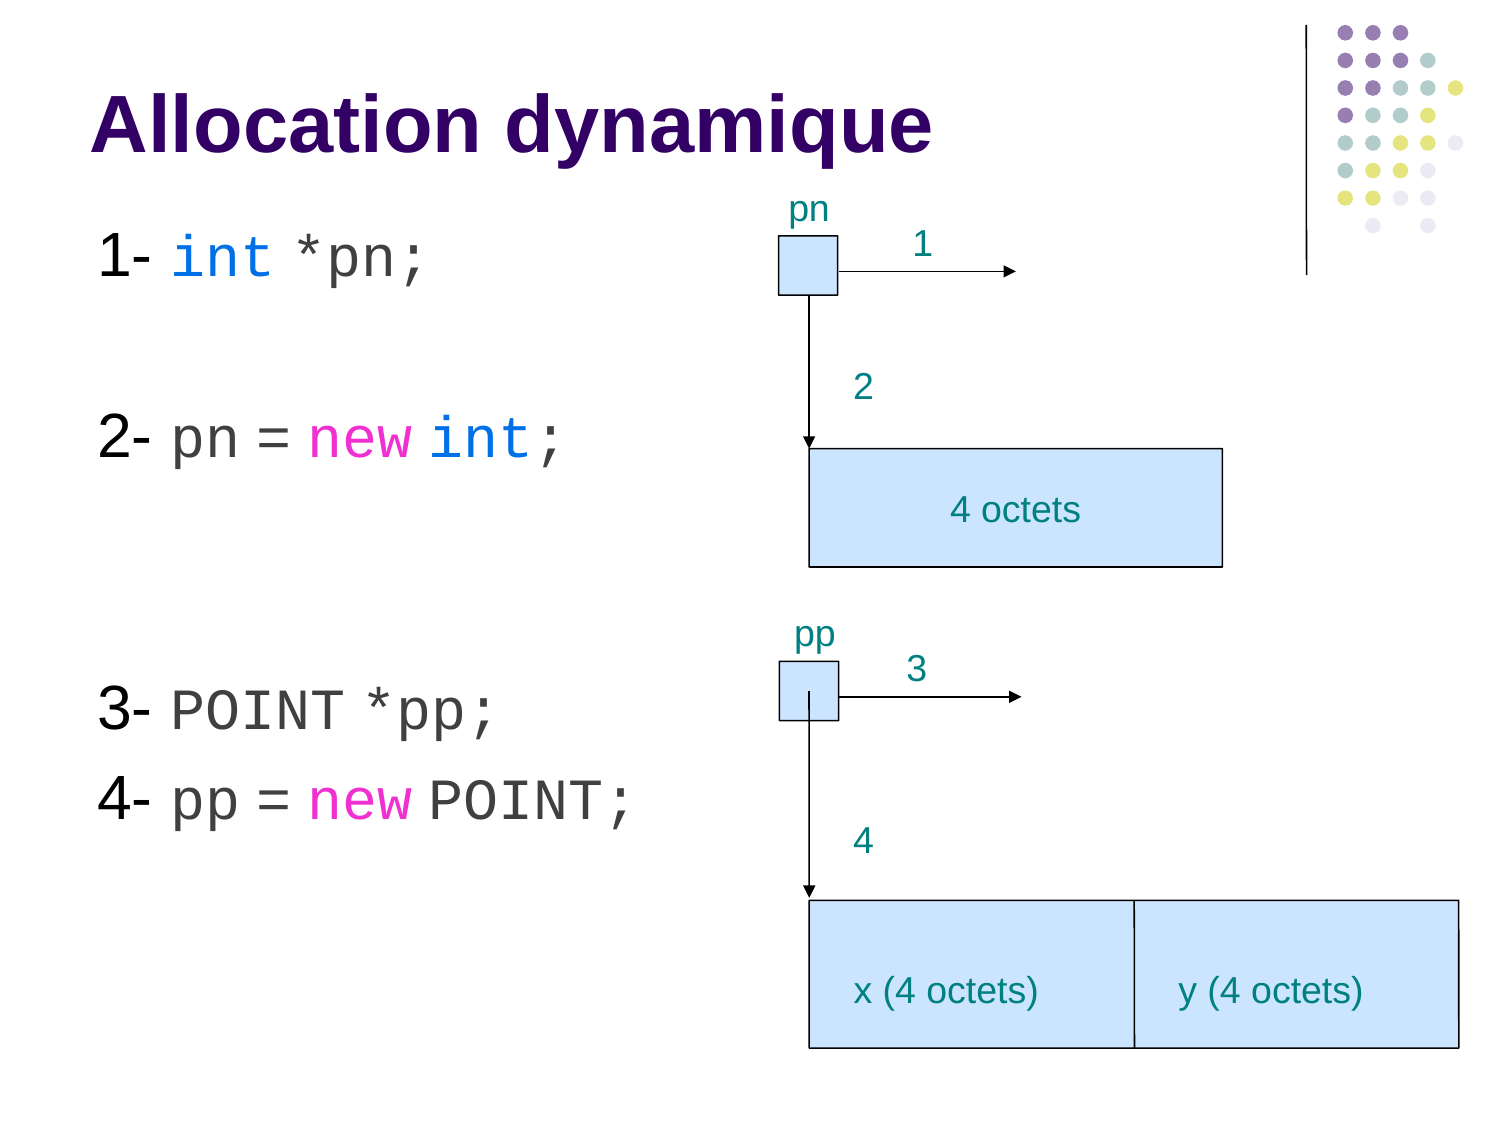

# Allocation dynamique
pn
1- int *pn;
2- pn = new int;
3- POINT *pp;
4- pp = new POINT;
1
2
4 octets
pp
3
4
x (4 octets)
y (4 octets)